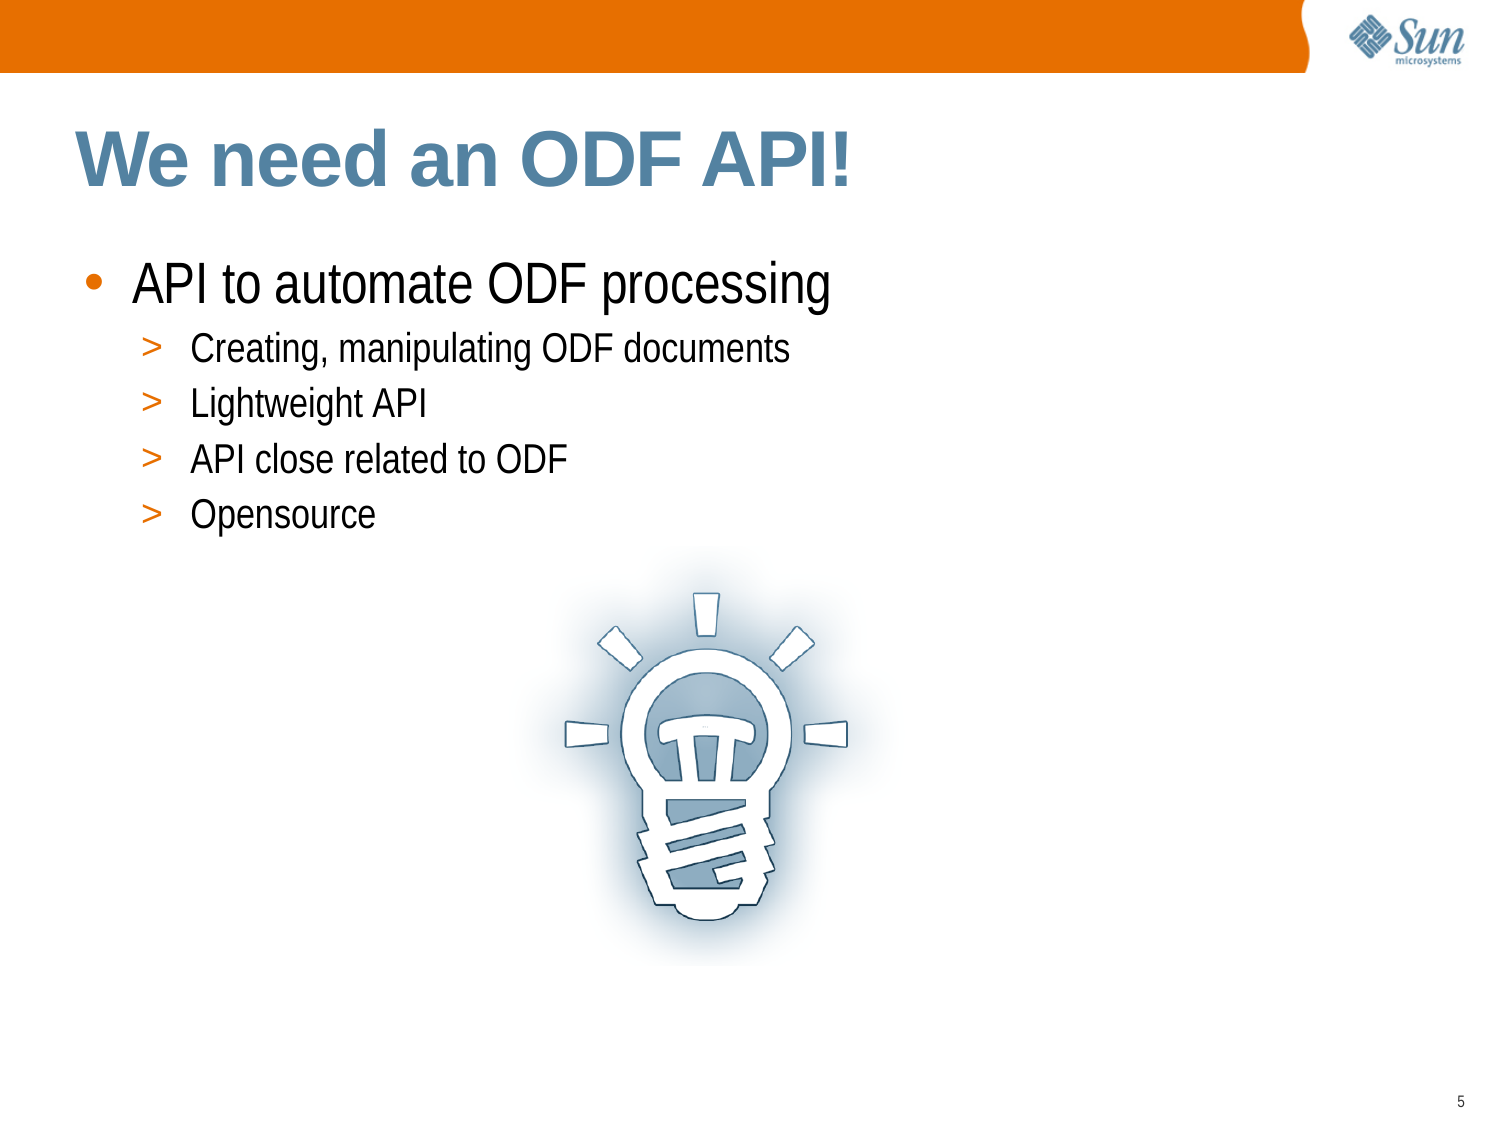

# We need an ODF API!
API to automate ODF processing
Creating, manipulating ODF documents
Lightweight API
API close related to ODF
Opensource